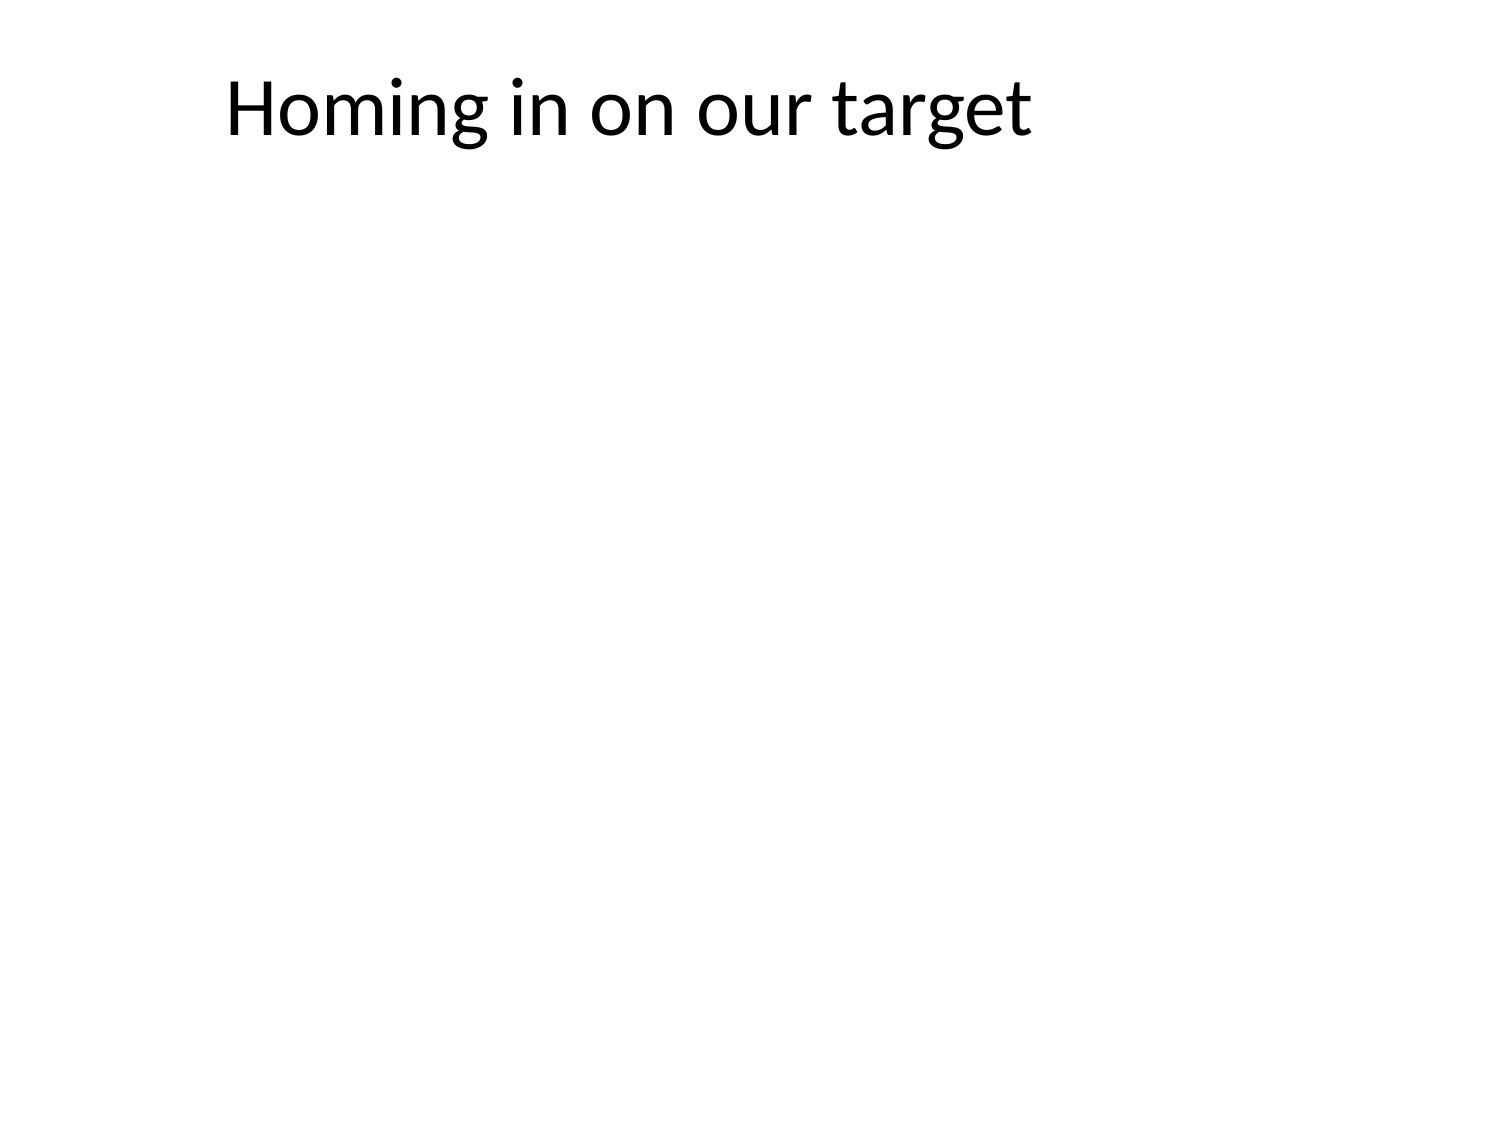

# Homing in on our target
stop();
	turnRight(evt.getBearing());
 	if (evt.getDistance() > safeDistance) 				ahead(evt.getDistance() - safeDistance);